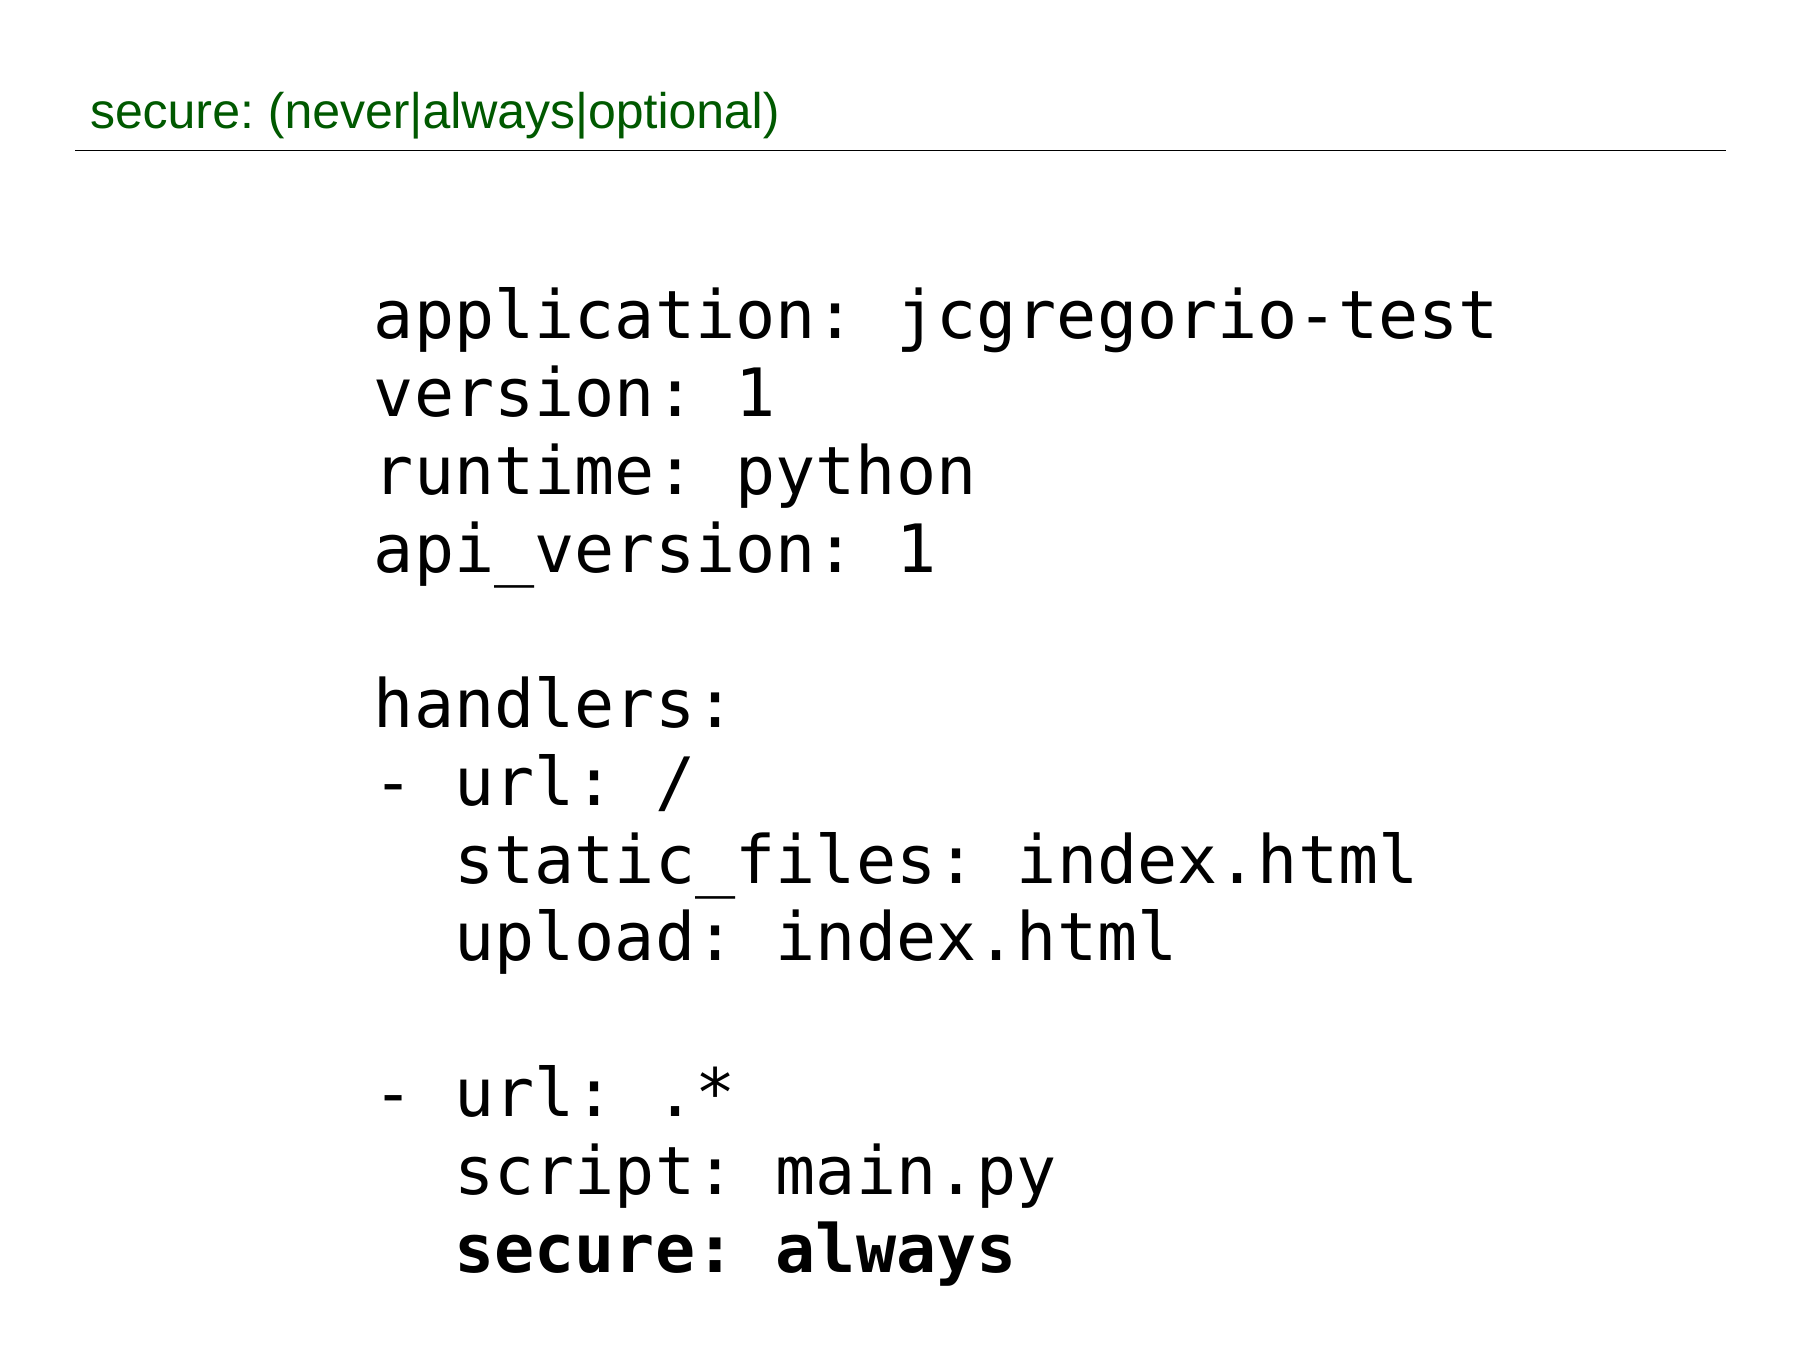

# secure: (never|always|optional)
application: jcgregorio-test
version: 1
runtime: python
api_version: 1
handlers:
- url: /
 static_files: index.html
 upload: index.html
- url: .*
 script: main.py
 secure: always